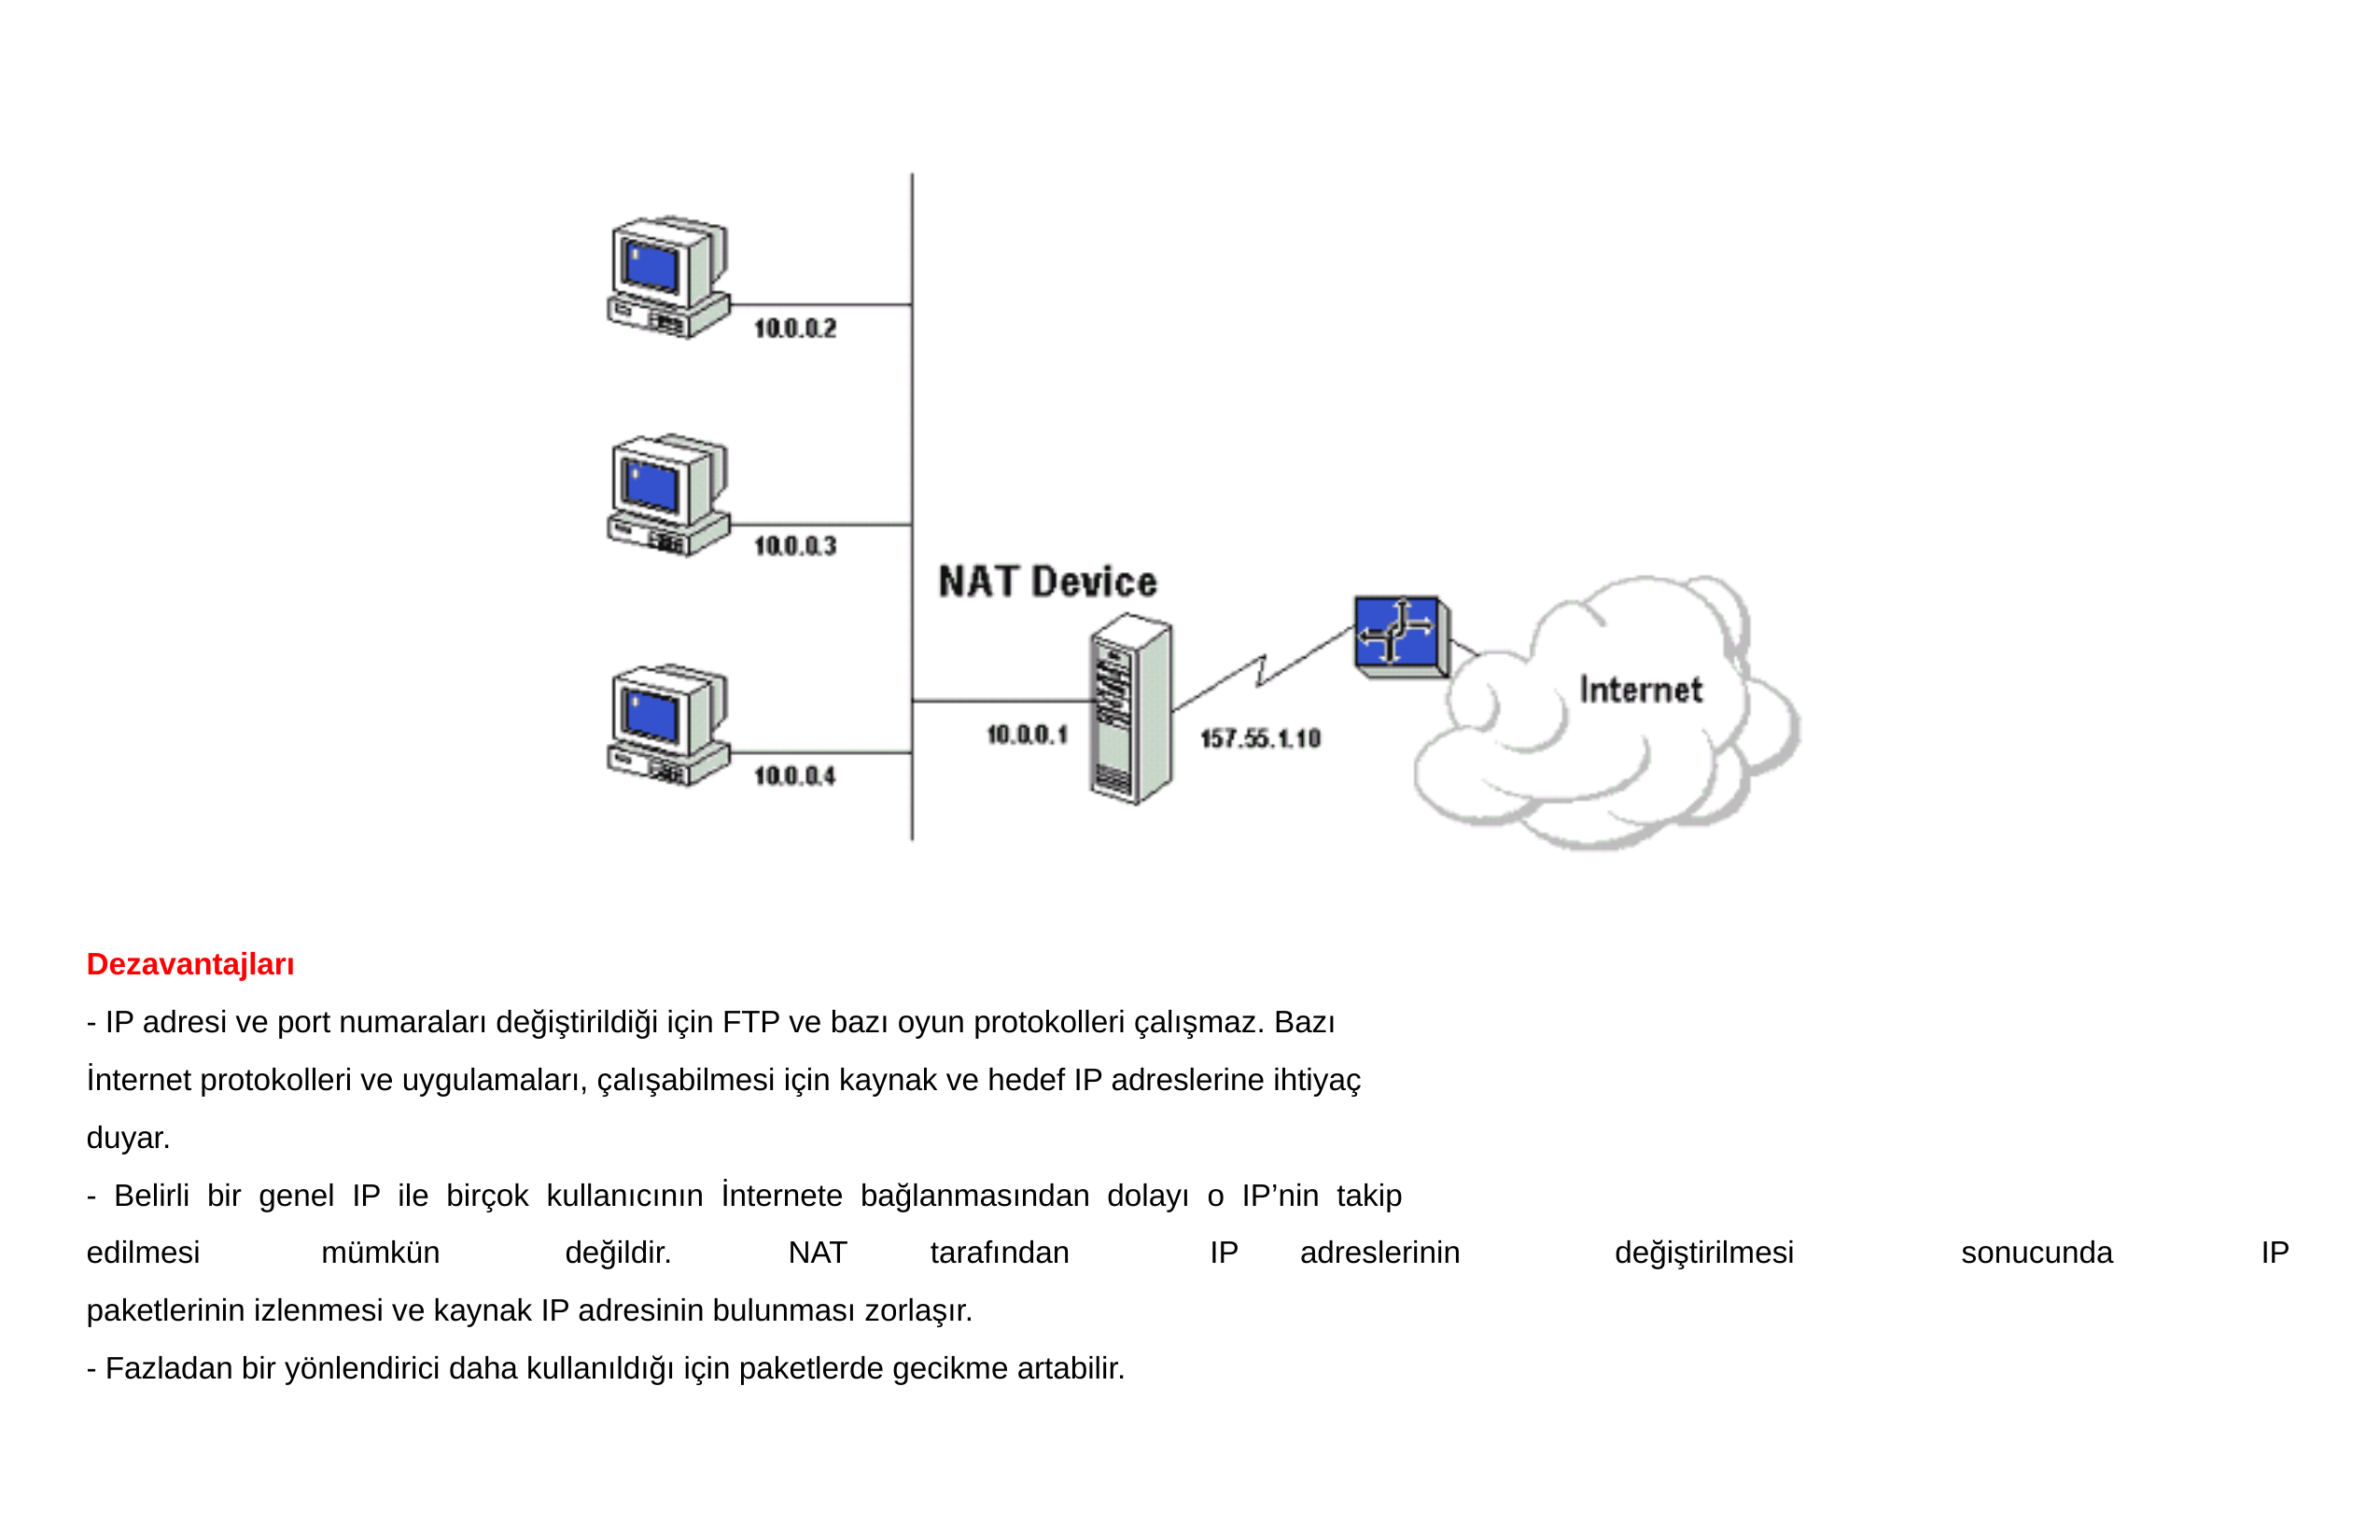

Dezavantajları
- IP adresi ve port numaraları değiştirildiği için FTP ve bazı oyun protokolleri çalışmaz. Bazı
İnternet protokolleri ve uygulamaları, çalışabilmesi için kaynak ve hedef IP adreslerine ihtiyaç
duyar.
- Belirli bir genel IP ile birçok kullanıcının İnternete bağlanmasından dolayı o IP’nin takip
edilmesi
mümkün
değildir.
NAT
tarafından
IP
adreslerinin
değiştirilmesi
sonucunda
IP
paketlerinin izlenmesi ve kaynak IP adresinin bulunması zorlaşır.
- Fazladan bir yönlendirici daha kullanıldığı için paketlerde gecikme artabilir.